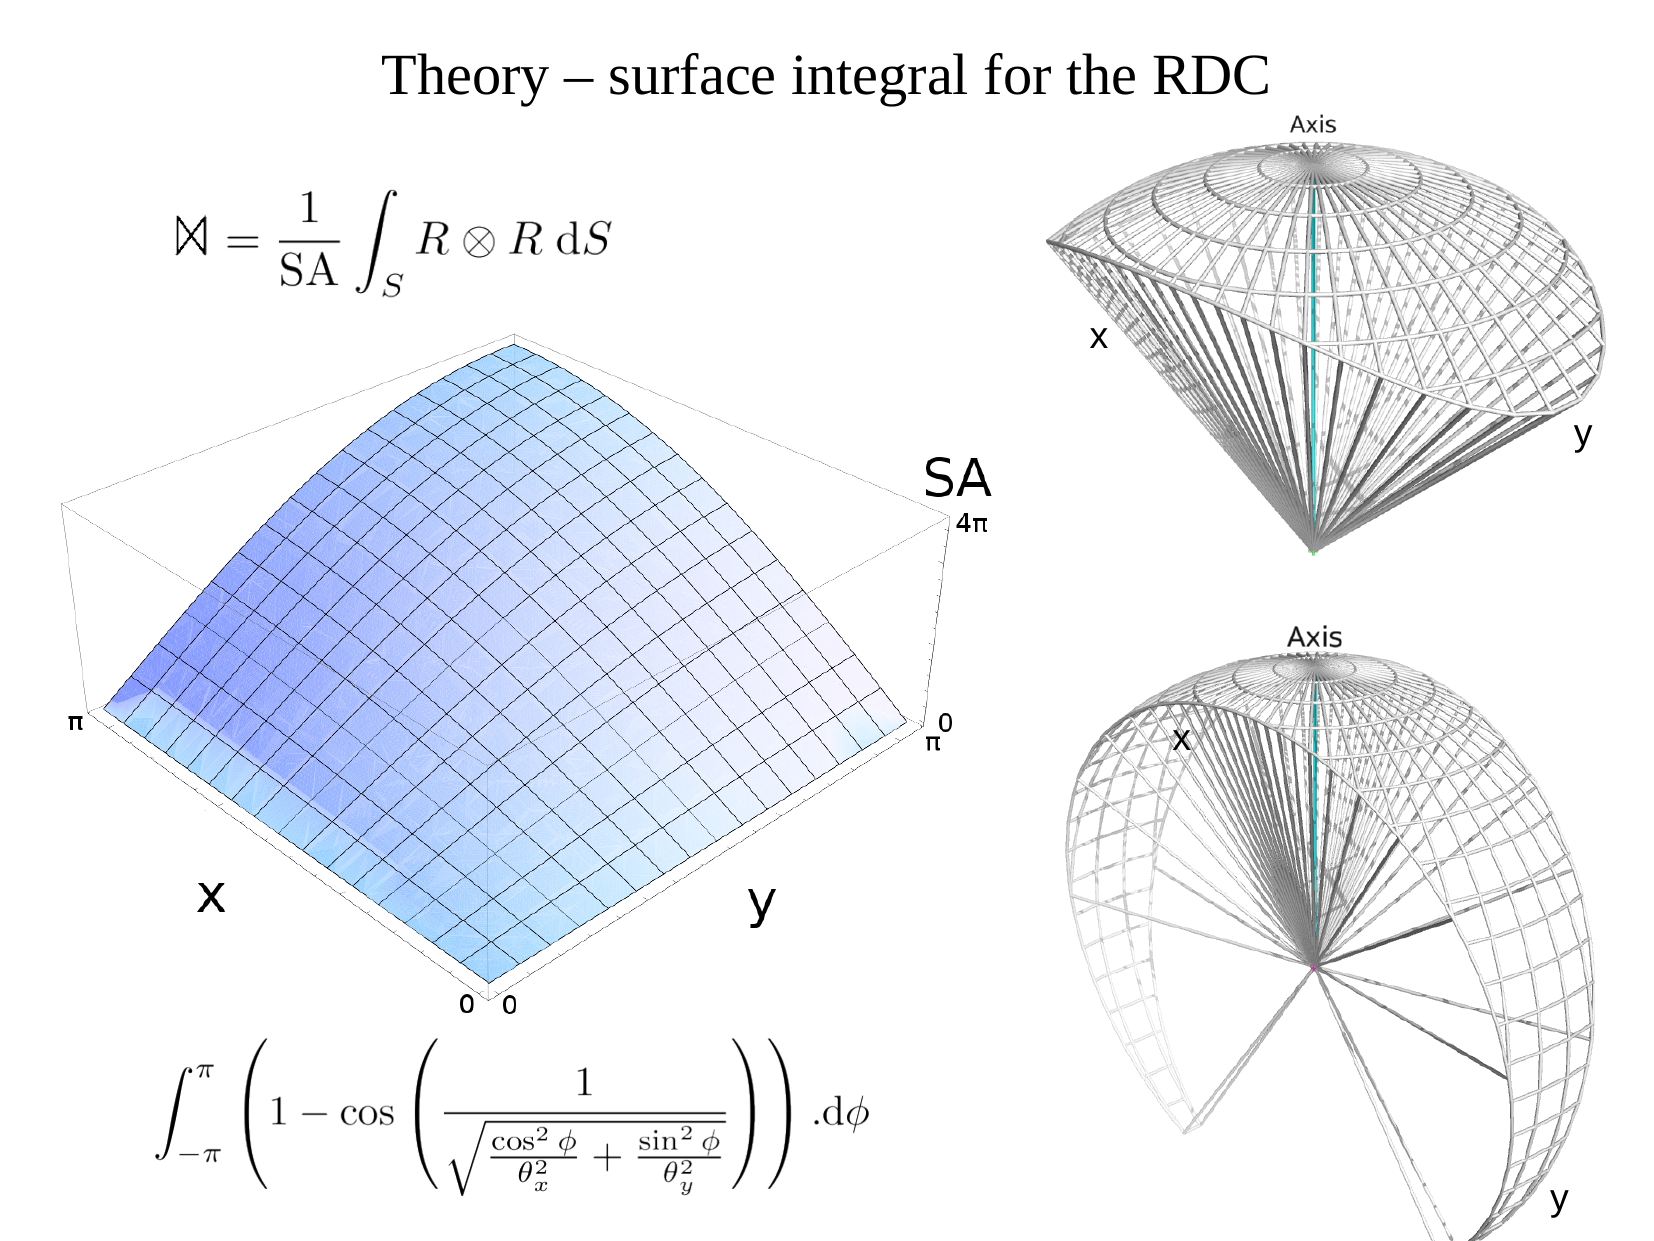

Theory – surface integral for the RDC
x
y
x
y